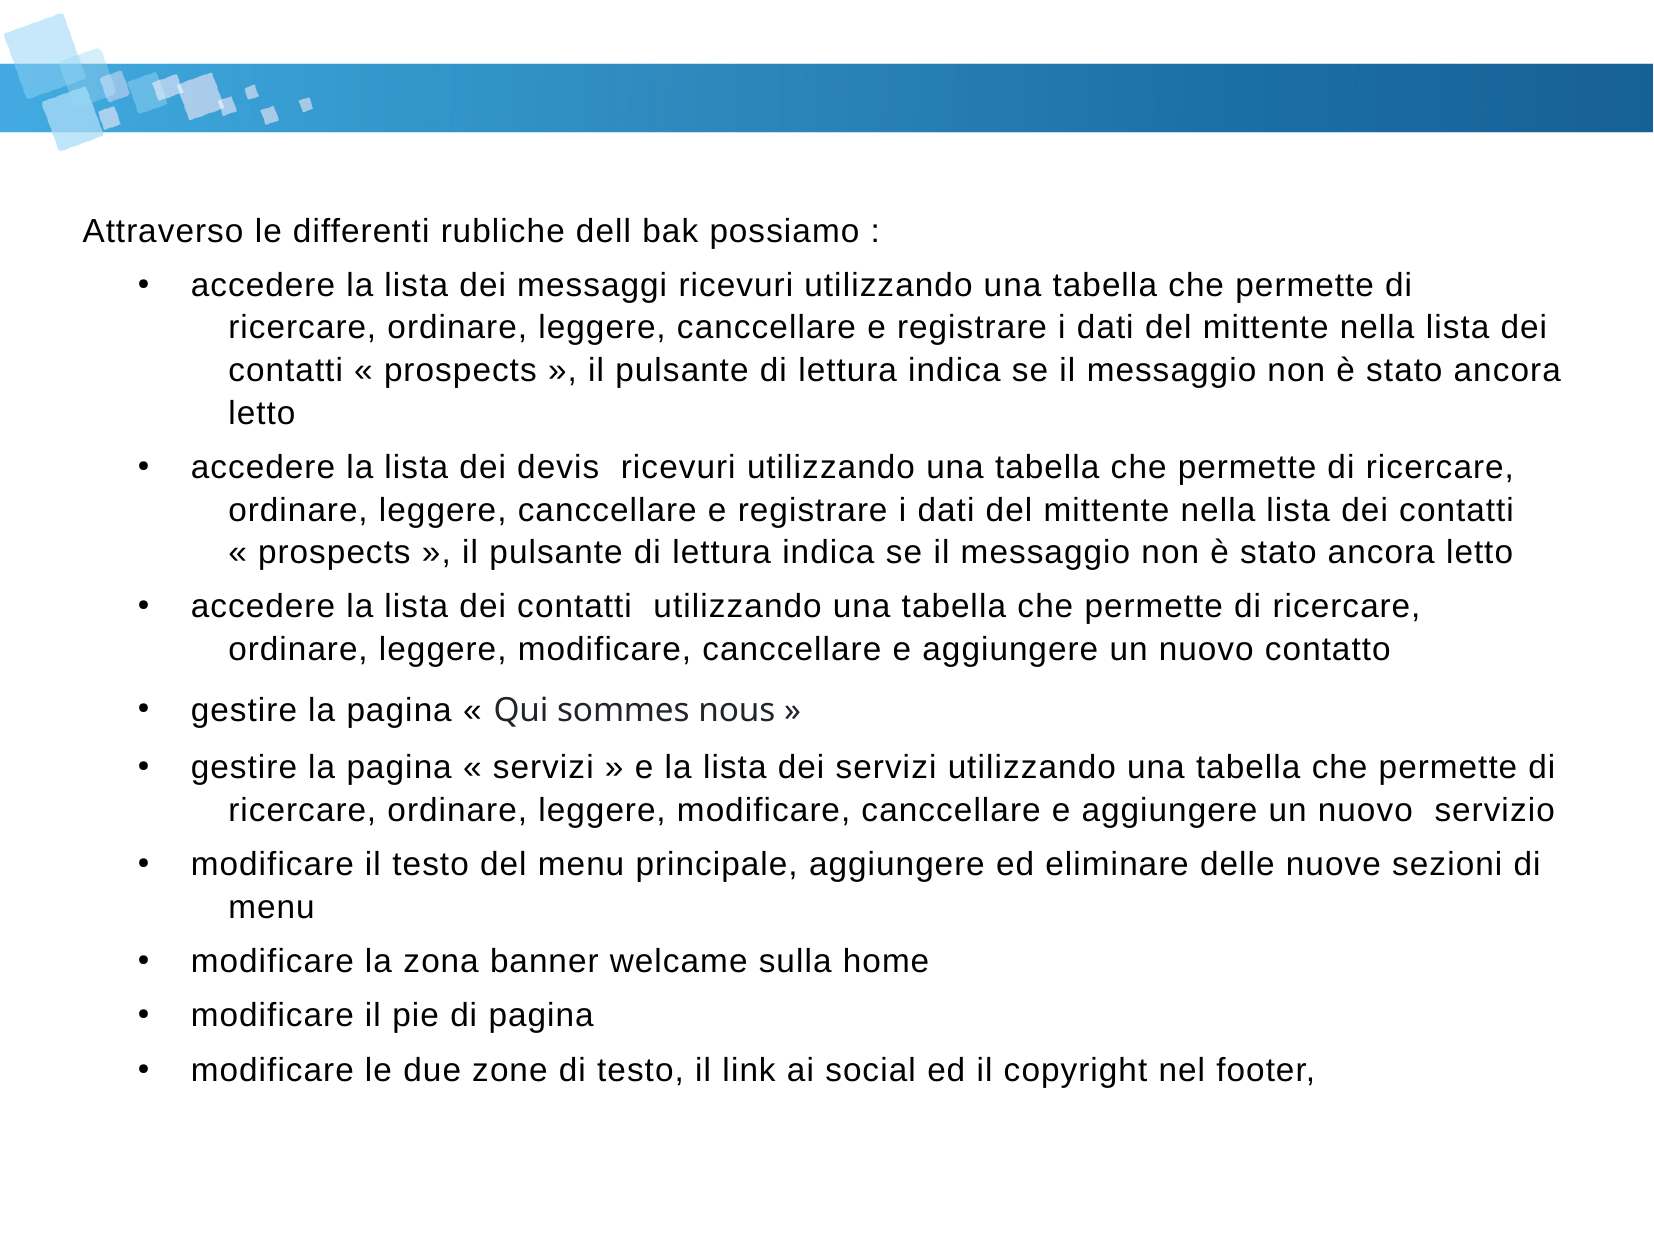

# Attraverso le differenti rubliche dell bak possiamo :
accedere la lista dei messaggi ricevuri utilizzando una tabella che permette di ricercare, ordinare, leggere, canccellare e registrare i dati del mittente nella lista dei contatti « prospects », il pulsante di lettura indica se il messaggio non è stato ancora letto
accedere la lista dei devis ricevuri utilizzando una tabella che permette di ricercare, ordinare, leggere, canccellare e registrare i dati del mittente nella lista dei contatti « prospects », il pulsante di lettura indica se il messaggio non è stato ancora letto
accedere la lista dei contatti utilizzando una tabella che permette di ricercare, ordinare, leggere, modificare, canccellare e aggiungere un nuovo contatto
gestire la pagina « Qui sommes nous »
gestire la pagina « servizi » e la lista dei servizi utilizzando una tabella che permette di ricercare, ordinare, leggere, modificare, canccellare e aggiungere un nuovo servizio
modificare il testo del menu principale, aggiungere ed eliminare delle nuove sezioni di menu
modificare la zona banner welcame sulla home
modificare il pie di pagina
modificare le due zone di testo, il link ai social ed il copyright nel footer,